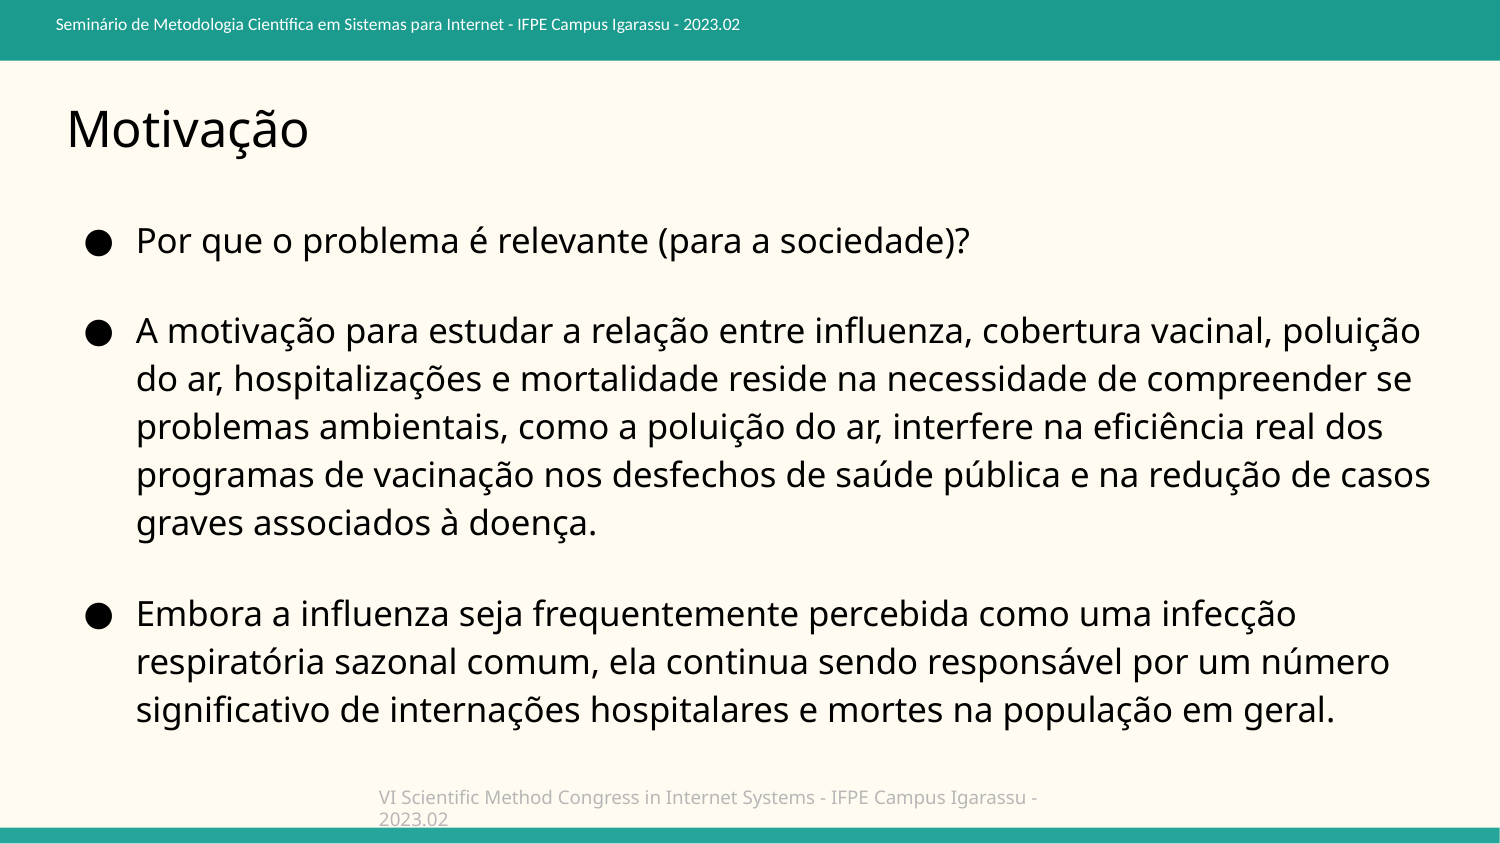

Seminário de Metodologia Científica em Sistemas para Internet - IFPE Campus Igarassu - 2023.02
# Motivação
Por que o problema é relevante (para a sociedade)?
A motivação para estudar a relação entre influenza, cobertura vacinal, poluição do ar, hospitalizações e mortalidade reside na necessidade de compreender se problemas ambientais, como a poluição do ar, interfere na eficiência real dos programas de vacinação nos desfechos de saúde pública e na redução de casos graves associados à doença.
Embora a influenza seja frequentemente percebida como uma infecção respiratória sazonal comum, ela continua sendo responsável por um número significativo de internações hospitalares e mortes na população em geral.